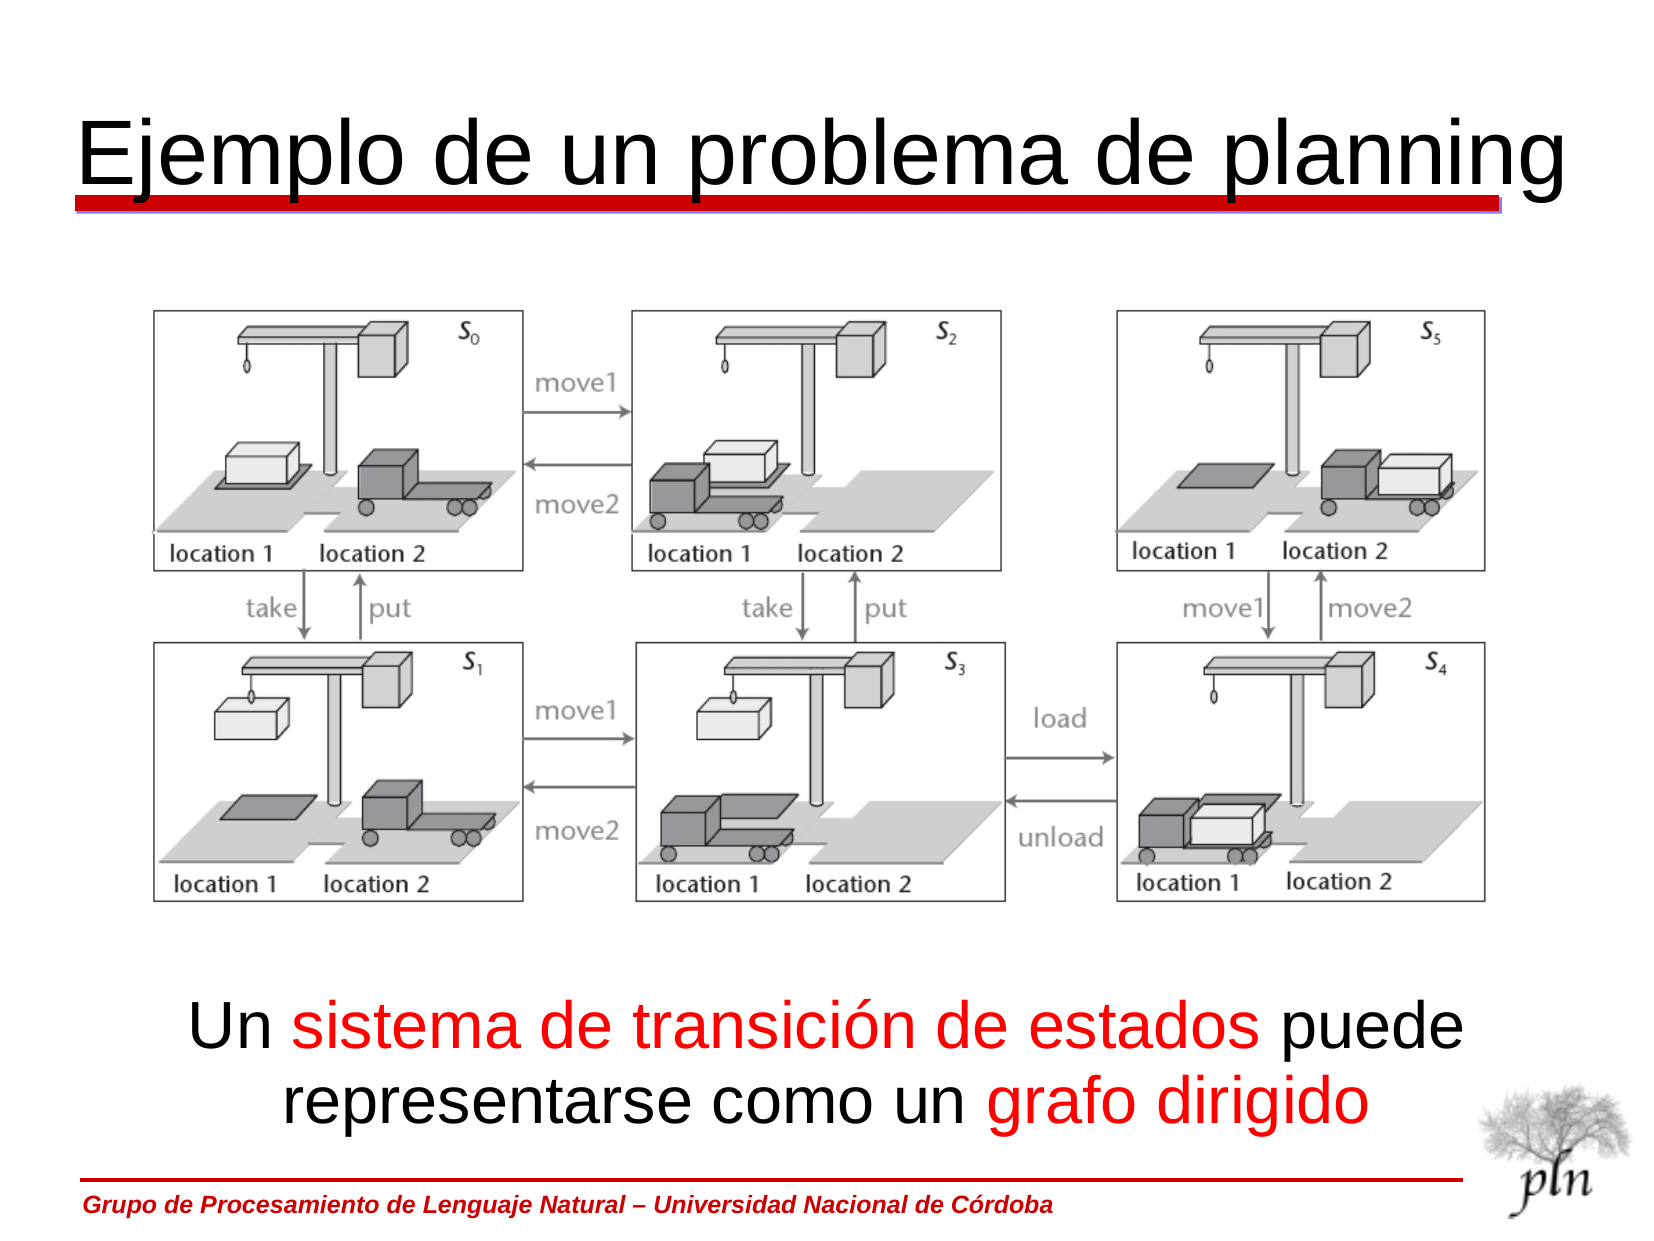

Ejemplo de un problema de planning
# Un sistema de transición de estados puede representarse como un grafo dirigido